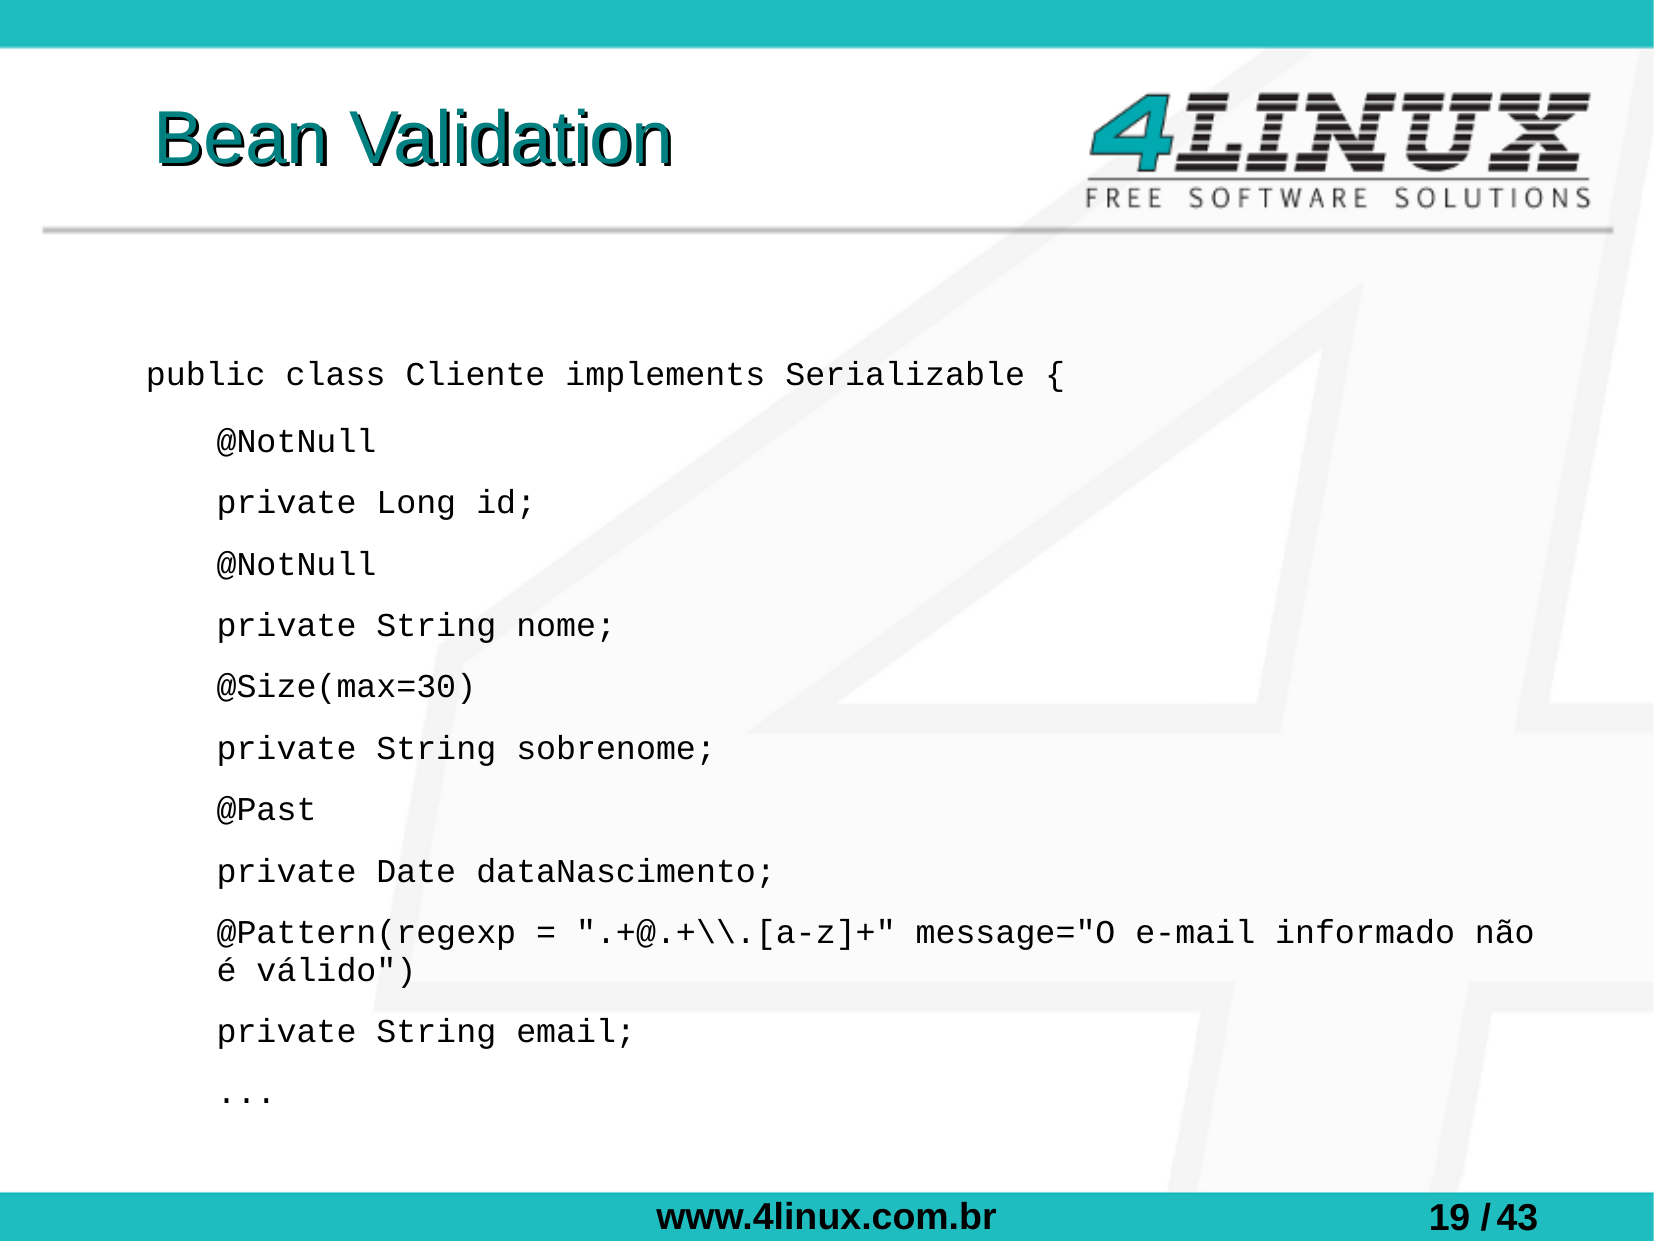

# Bean Validation
public class Cliente implements Serializable {
@NotNull
private Long id;
@NotNull
private String nome;
@Size(max=30)
private String sobrenome;
@Past
private Date dataNascimento;
@Pattern(regexp = ".+@.+\\.[a-z]+" message="O e-mail informado não é válido")
private String email;
...